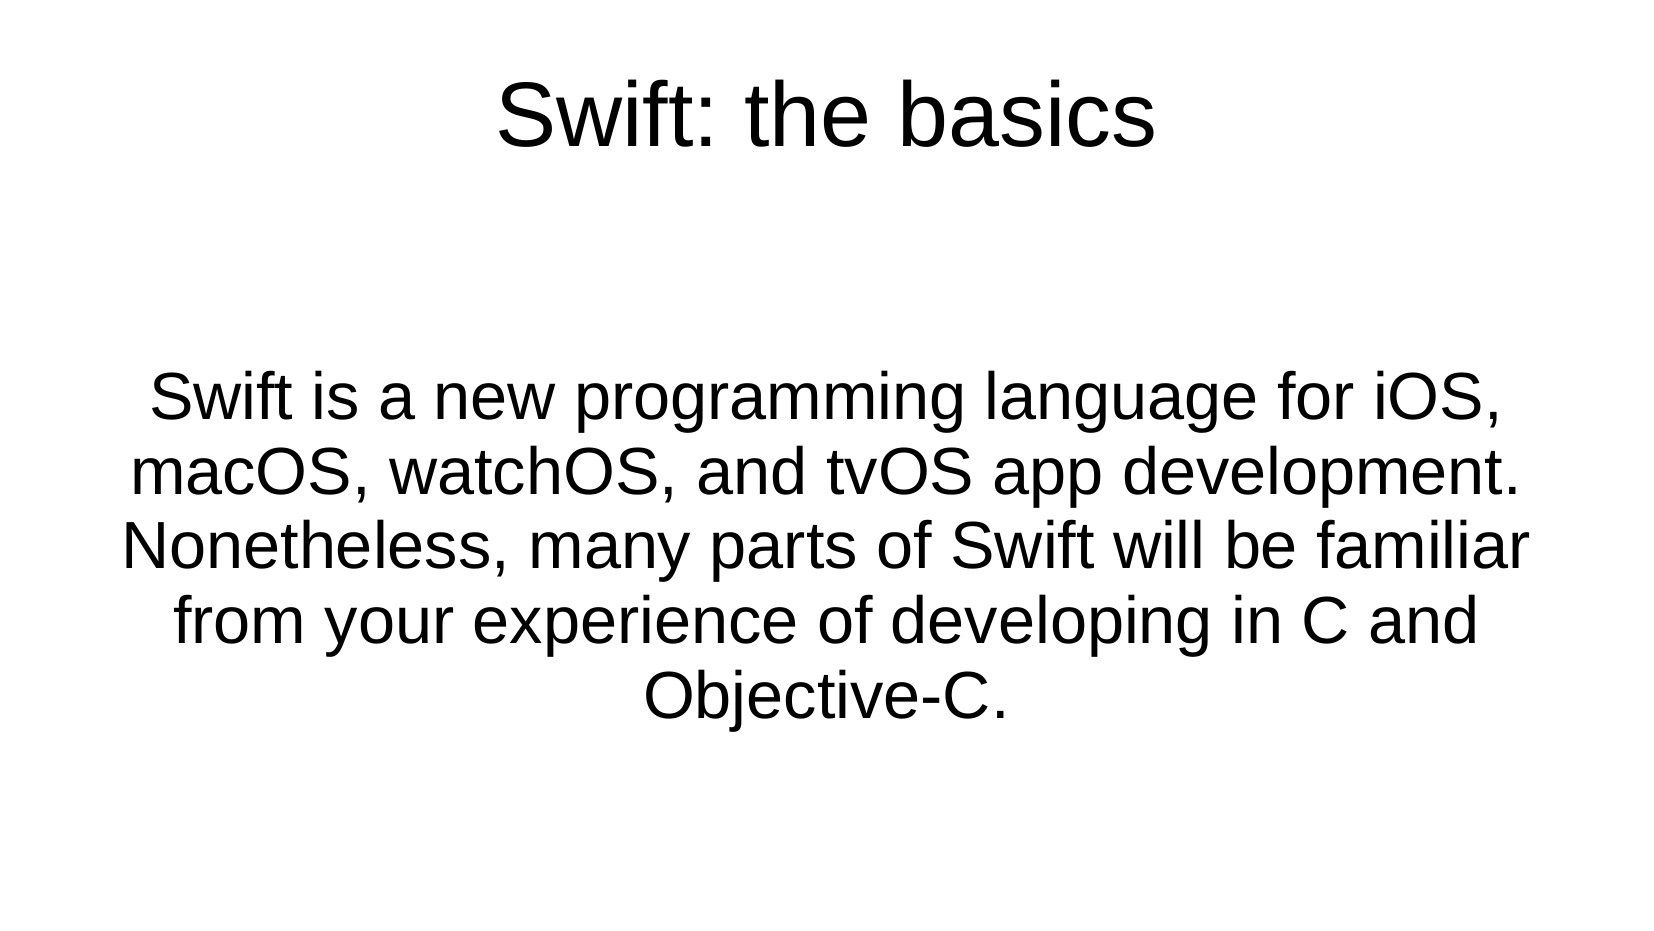

# Swift: the basics
Swift is a new programming language for iOS, macOS, watchOS, and tvOS app development. Nonetheless, many parts of Swift will be familiar from your experience of developing in C and Objective-C.